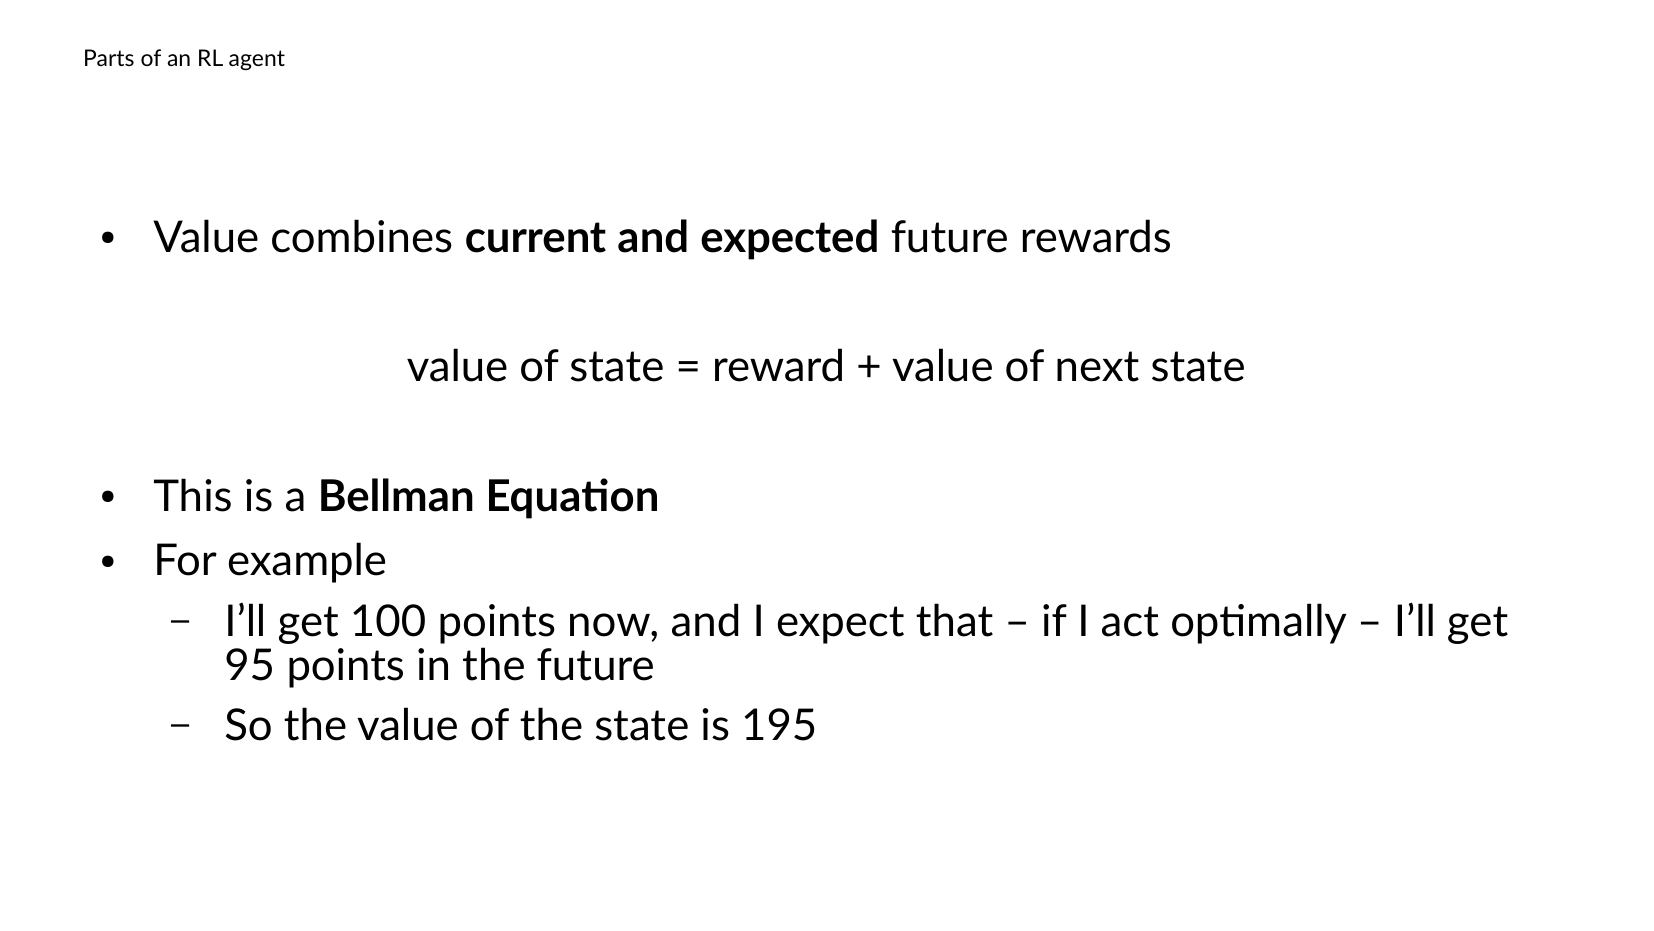

# Parts of an RL agent
Value combines current and expected future rewards
value of state = reward + value of next state
This is a Bellman Equation
For example
I’ll get 100 points now, and I expect that – if I act optimally – I’ll get 95 points in the future
So the value of the state is 195